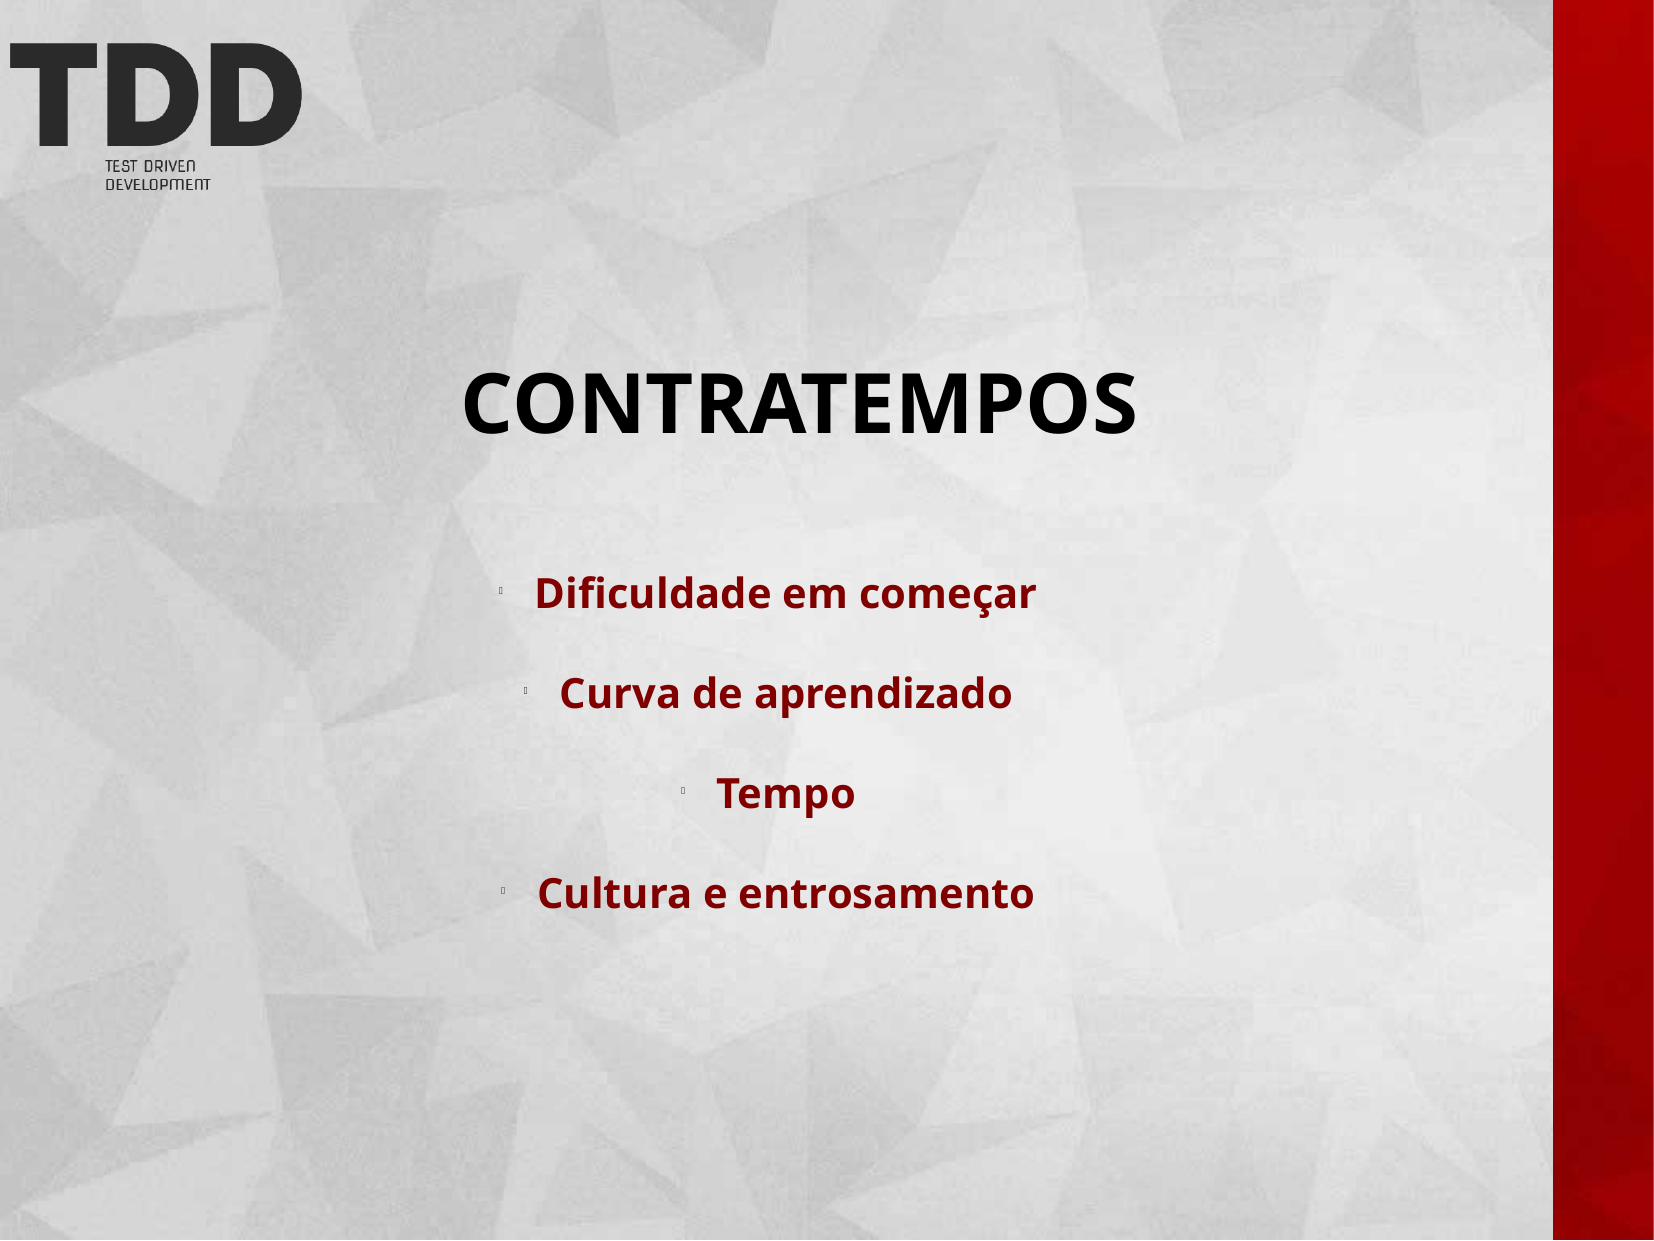

CONTRATEMPOS
Dificuldade em começar
Curva de aprendizado
Tempo
Cultura e entrosamento